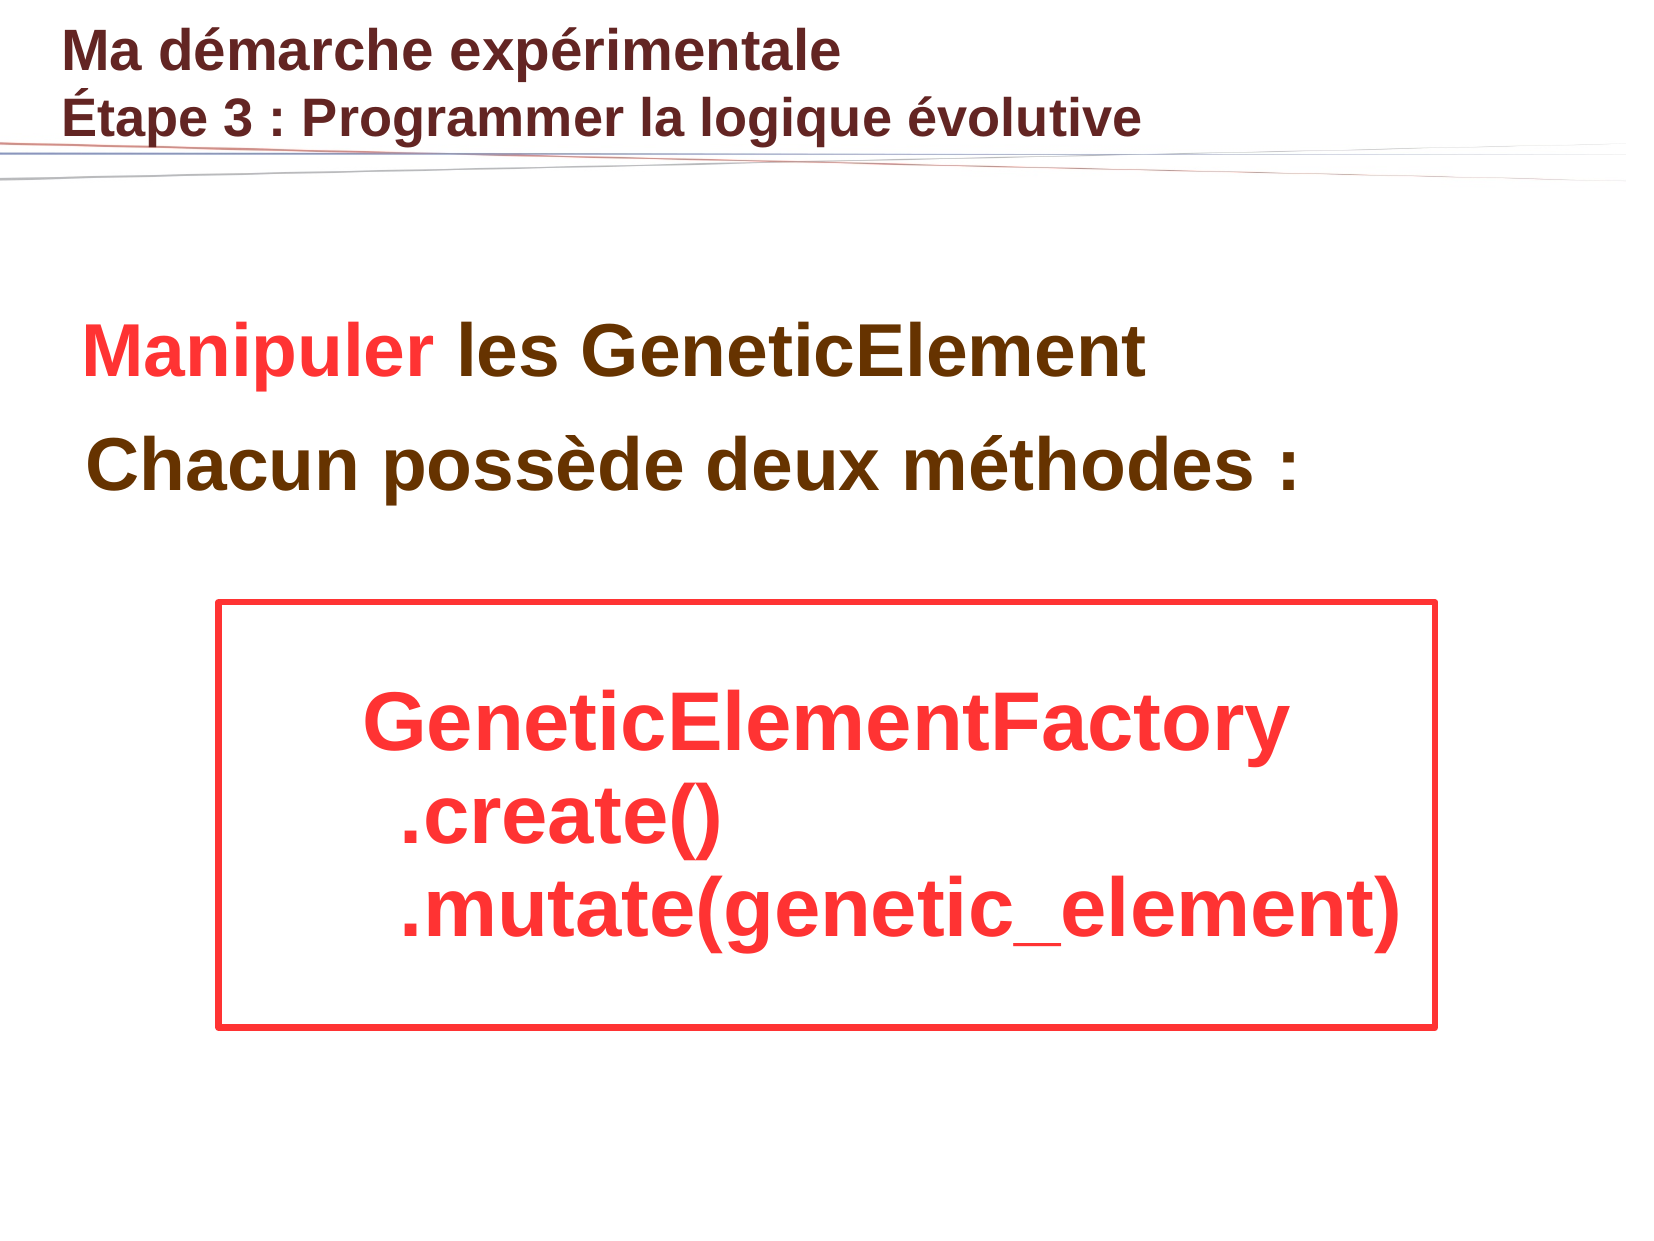

# Ma démarche expérimentale Étape 3 : Programmer la logique évolutive
Manipuler les GeneticElement
Chacun possède deux méthodes :
GeneticElementFactory
		.create()
		.mutate(genetic_element)